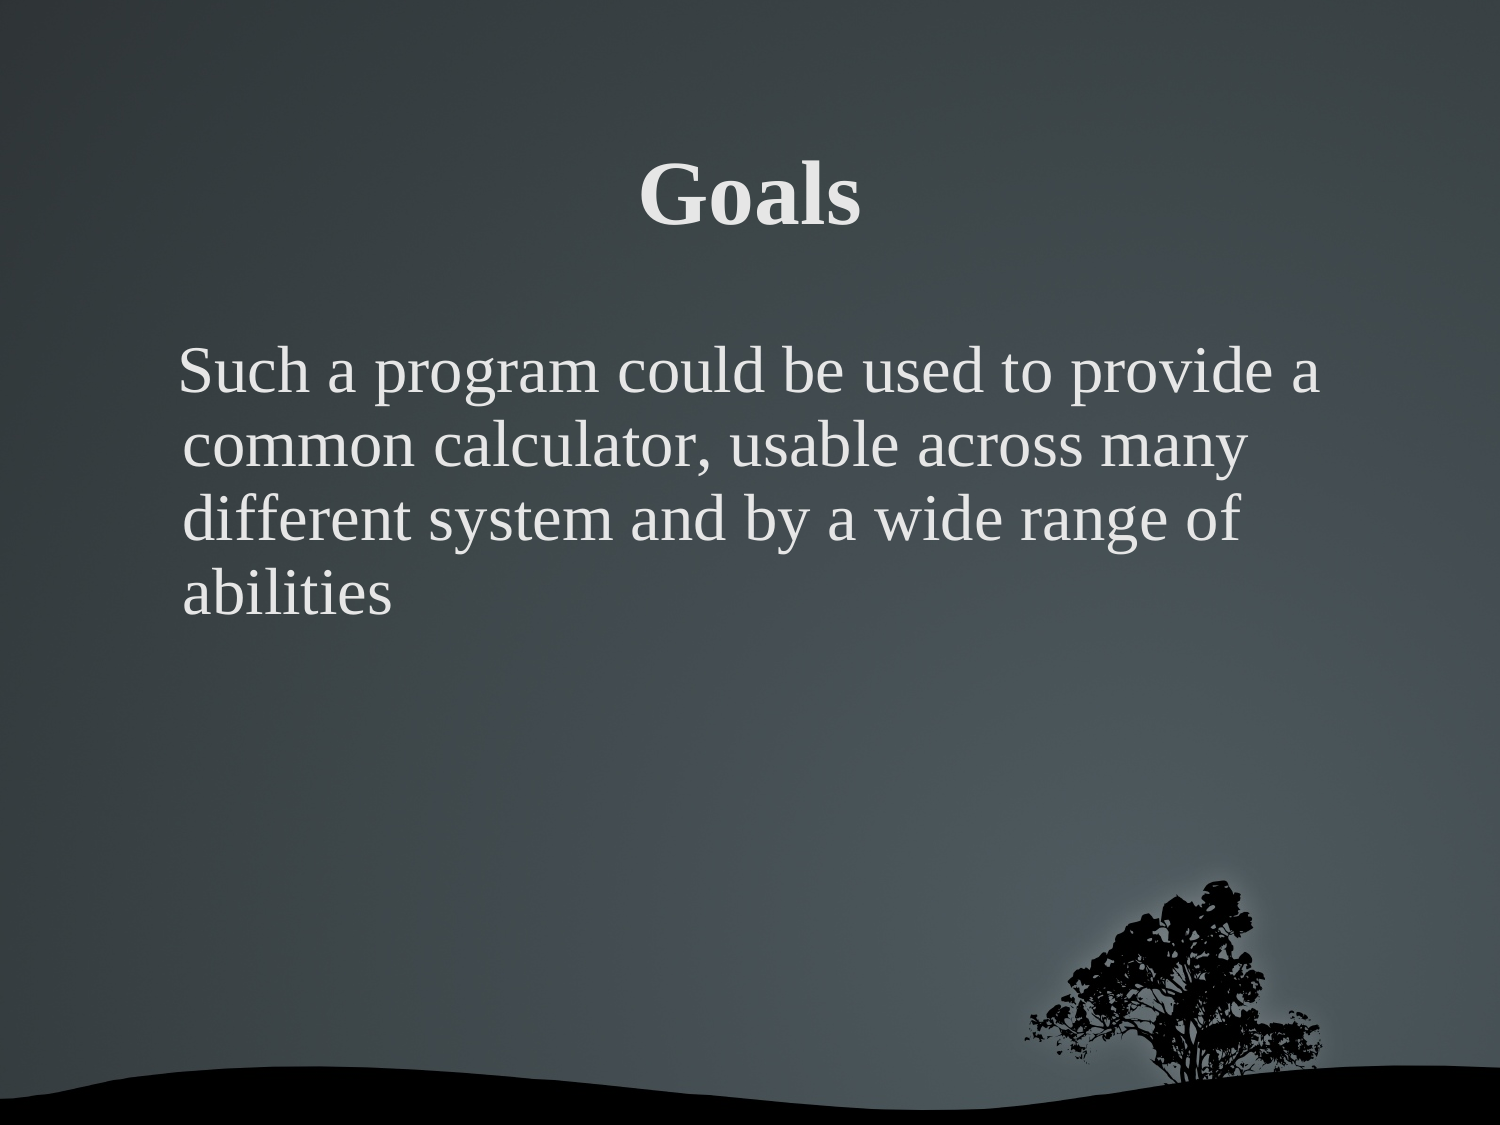

# Goals
 Such a program could be used to provide a common calculator, usable across many different system and by a wide range of abilities